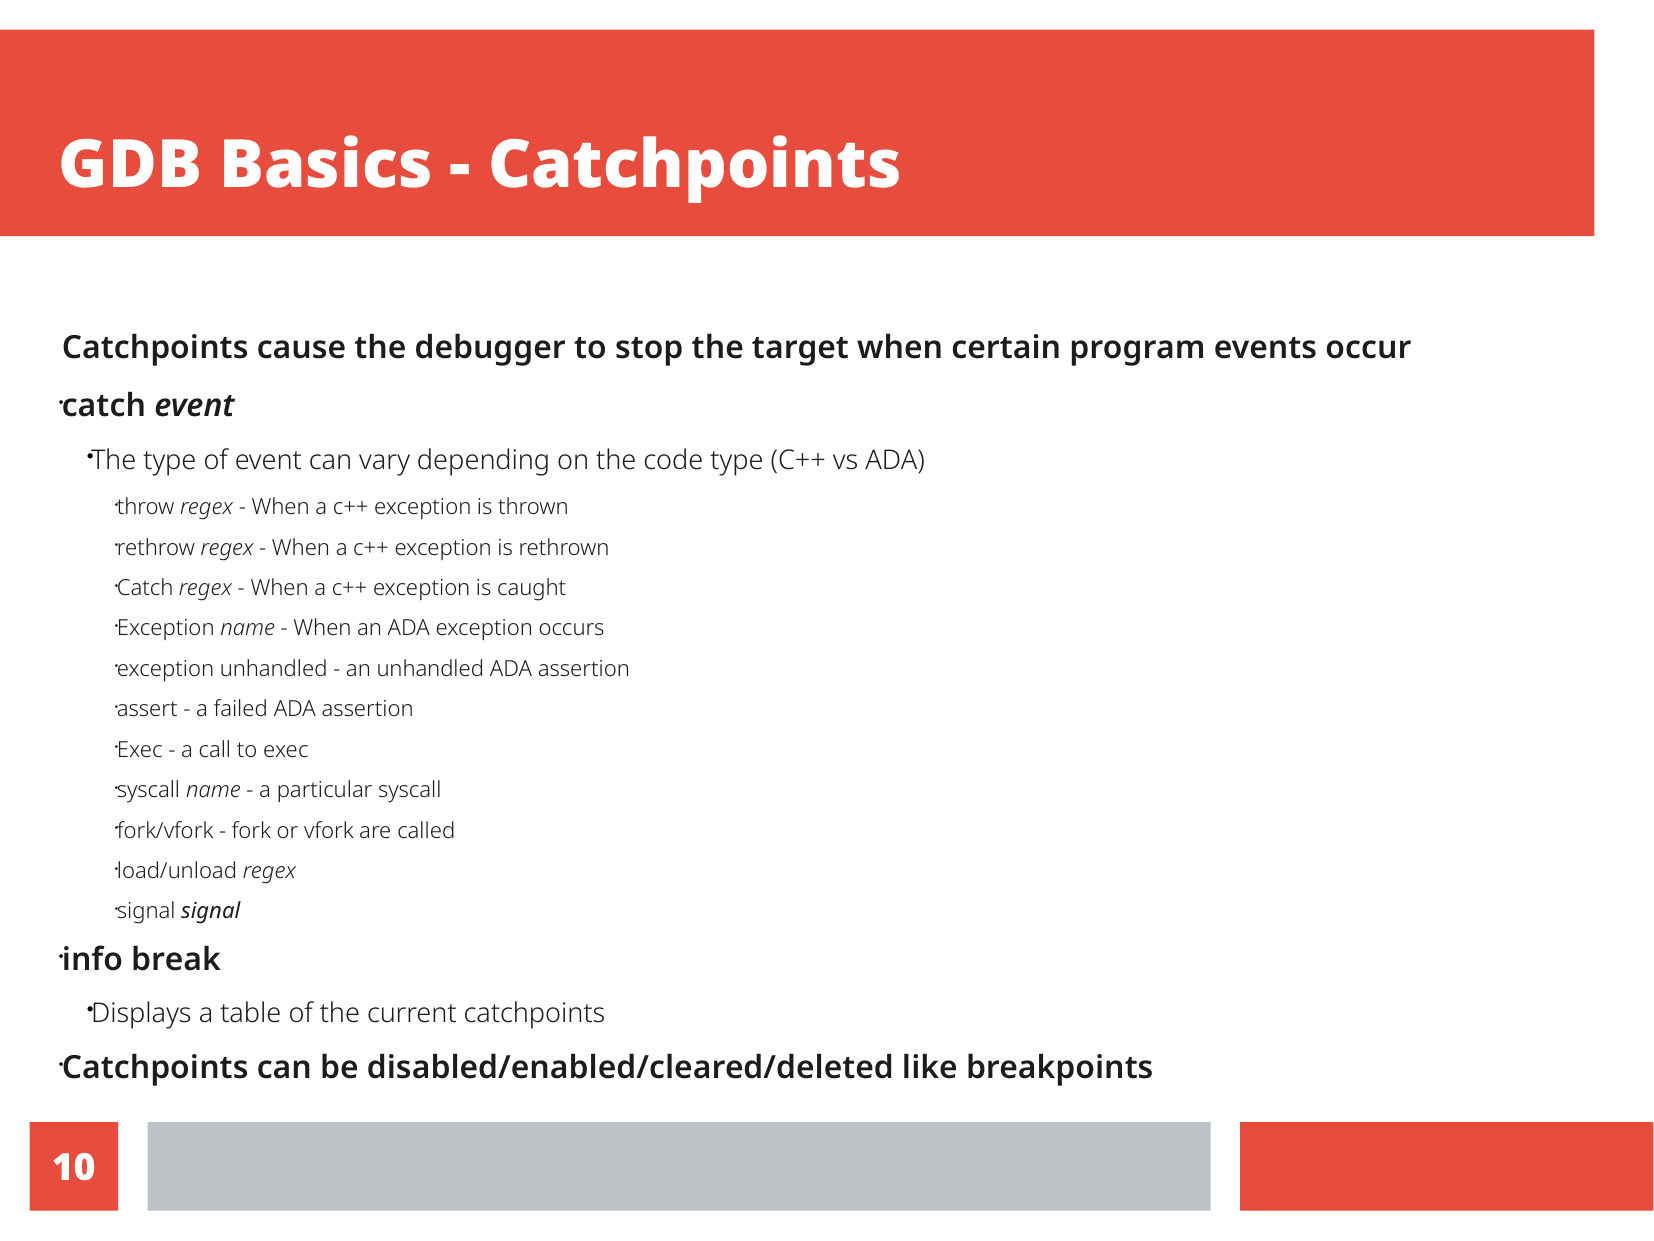

# GDB Basics - Catchpoints
Catchpoints cause the debugger to stop the target when certain program events occur
catch event
The type of event can vary depending on the code type (C++ vs ADA)
throw regex - When a c++ exception is thrown
rethrow regex - When a c++ exception is rethrown
Catch regex - When a c++ exception is caught
Exception name - When an ADA exception occurs
exception unhandled - an unhandled ADA assertion
assert - a failed ADA assertion
Exec - a call to exec
syscall name - a particular syscall
fork/vfork - fork or vfork are called
load/unload regex
signal signal
info break
Displays a table of the current catchpoints
Catchpoints can be disabled/enabled/cleared/deleted like breakpoints
10